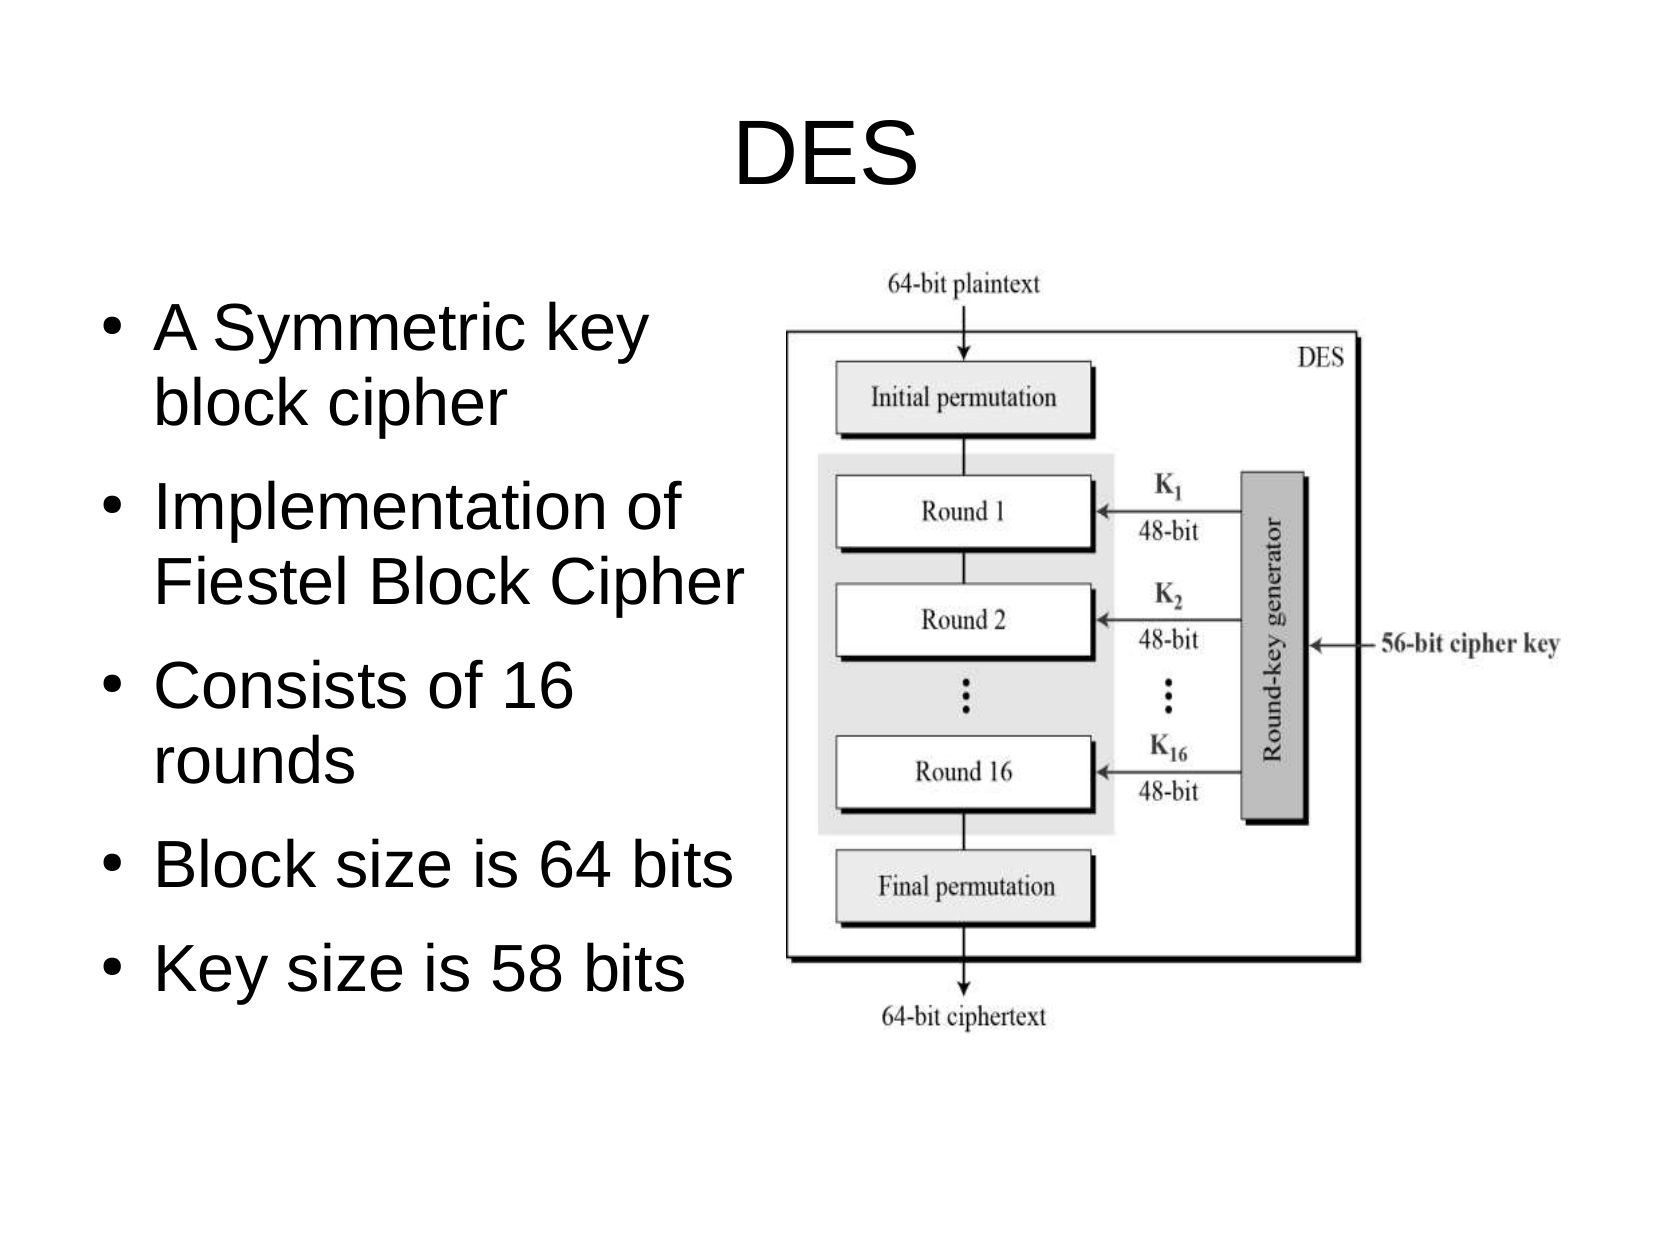

# DES
A Symmetric key block cipher
Implementation of Fiestel Block Cipher
Consists of 16 rounds
Block size is 64 bits
Key size is 58 bits